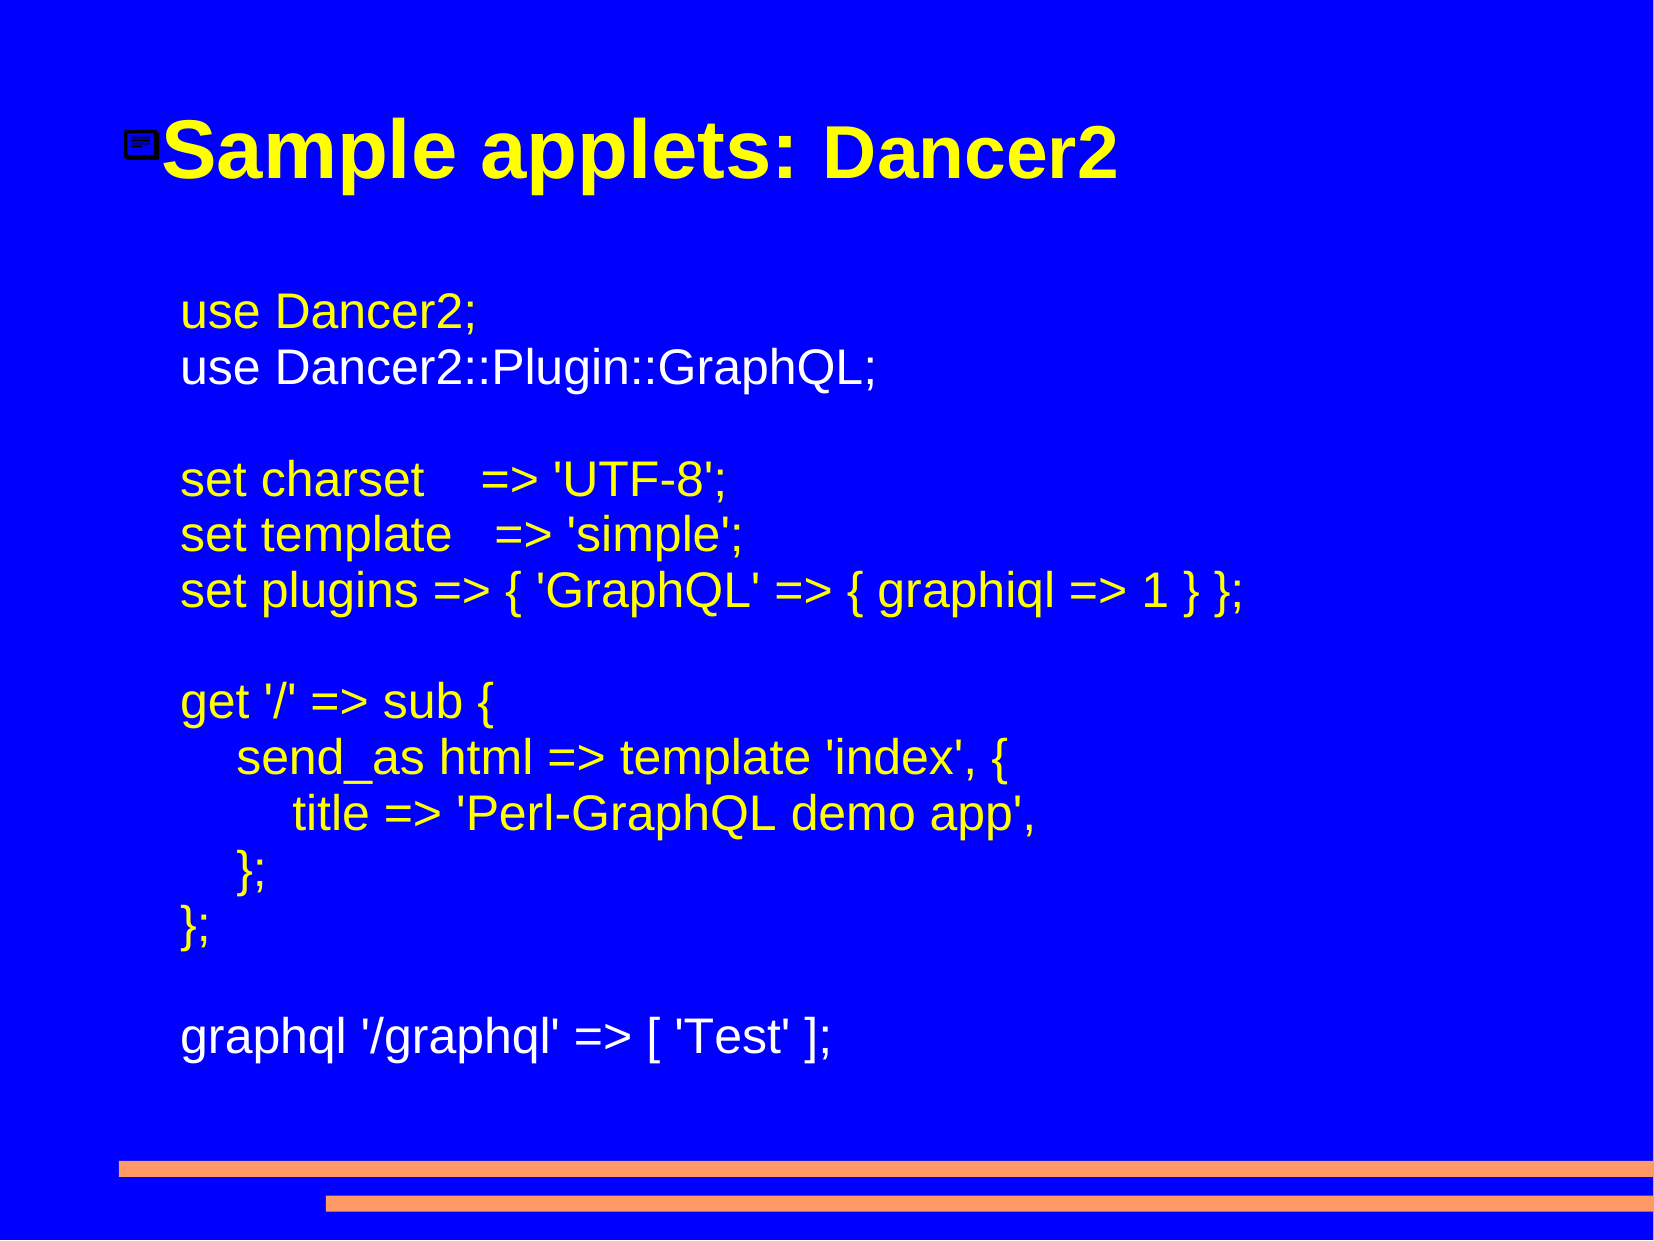

# Sample applets: Dancer2
use Dancer2;
use Dancer2::Plugin::GraphQL;
set charset => 'UTF-8';
set template => 'simple';
set plugins => { 'GraphQL' => { graphiql => 1 } };
get '/' => sub {
 send_as html => template 'index', {
 title => 'Perl-GraphQL demo app',
 };
};
graphql '/graphql' => [ 'Test' ];